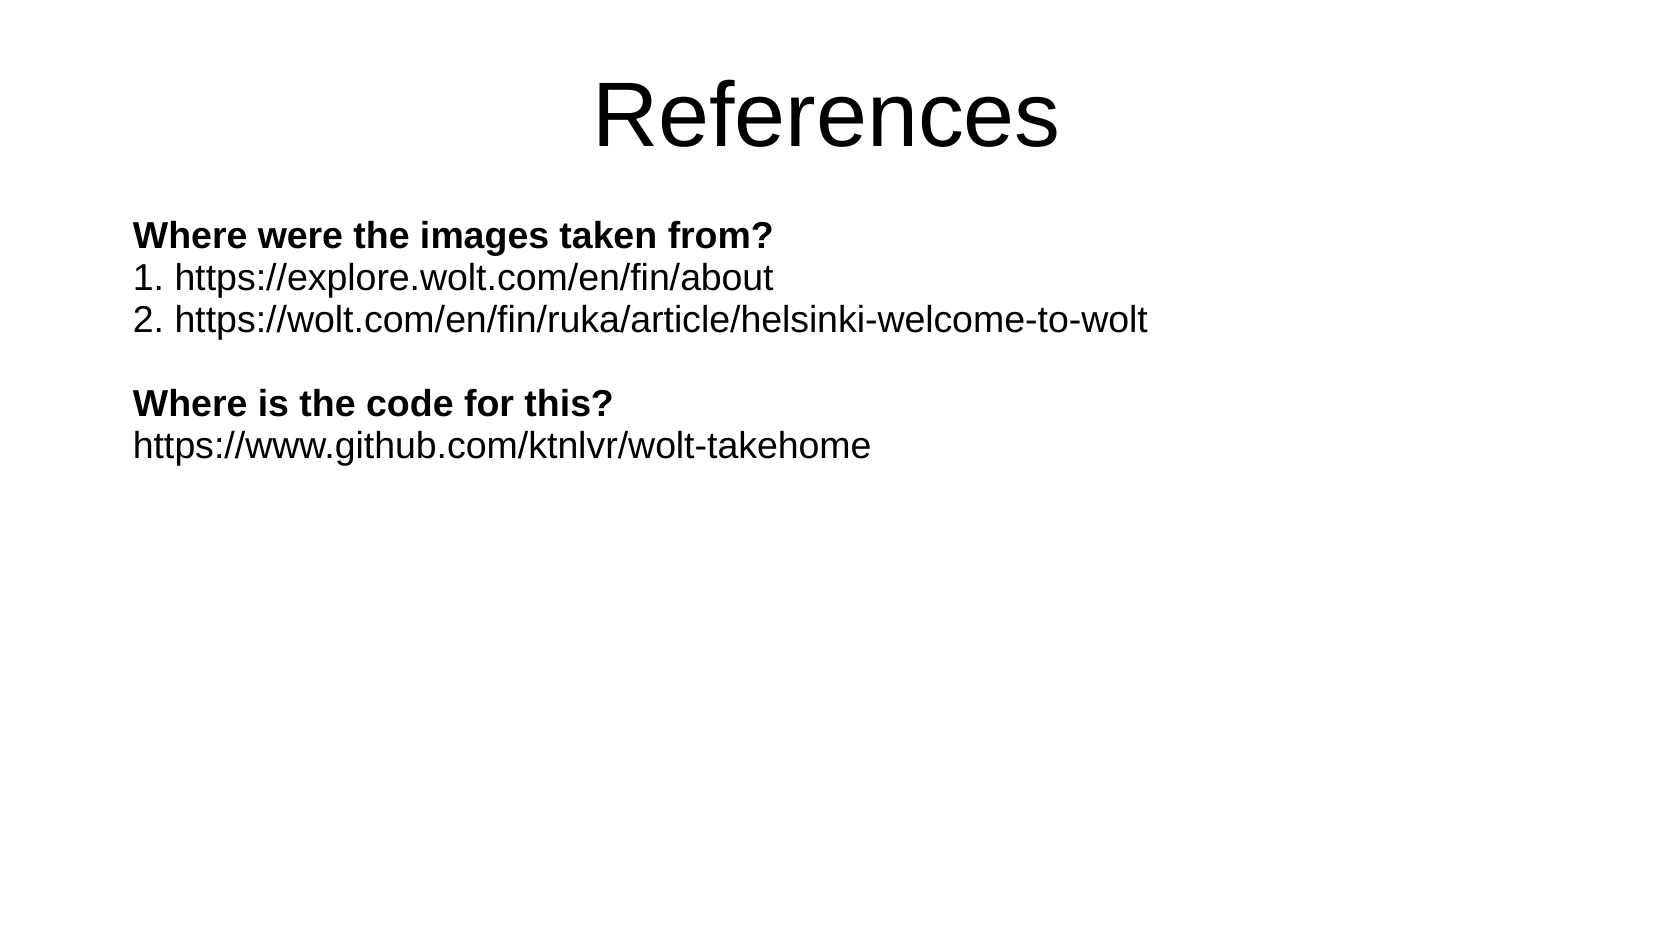

# References
Where were the images taken from?
1. https://explore.wolt.com/en/fin/about
2. https://wolt.com/en/fin/ruka/article/helsinki-welcome-to-wolt
Where is the code for this?
https://www.github.com/ktnlvr/wolt-takehome